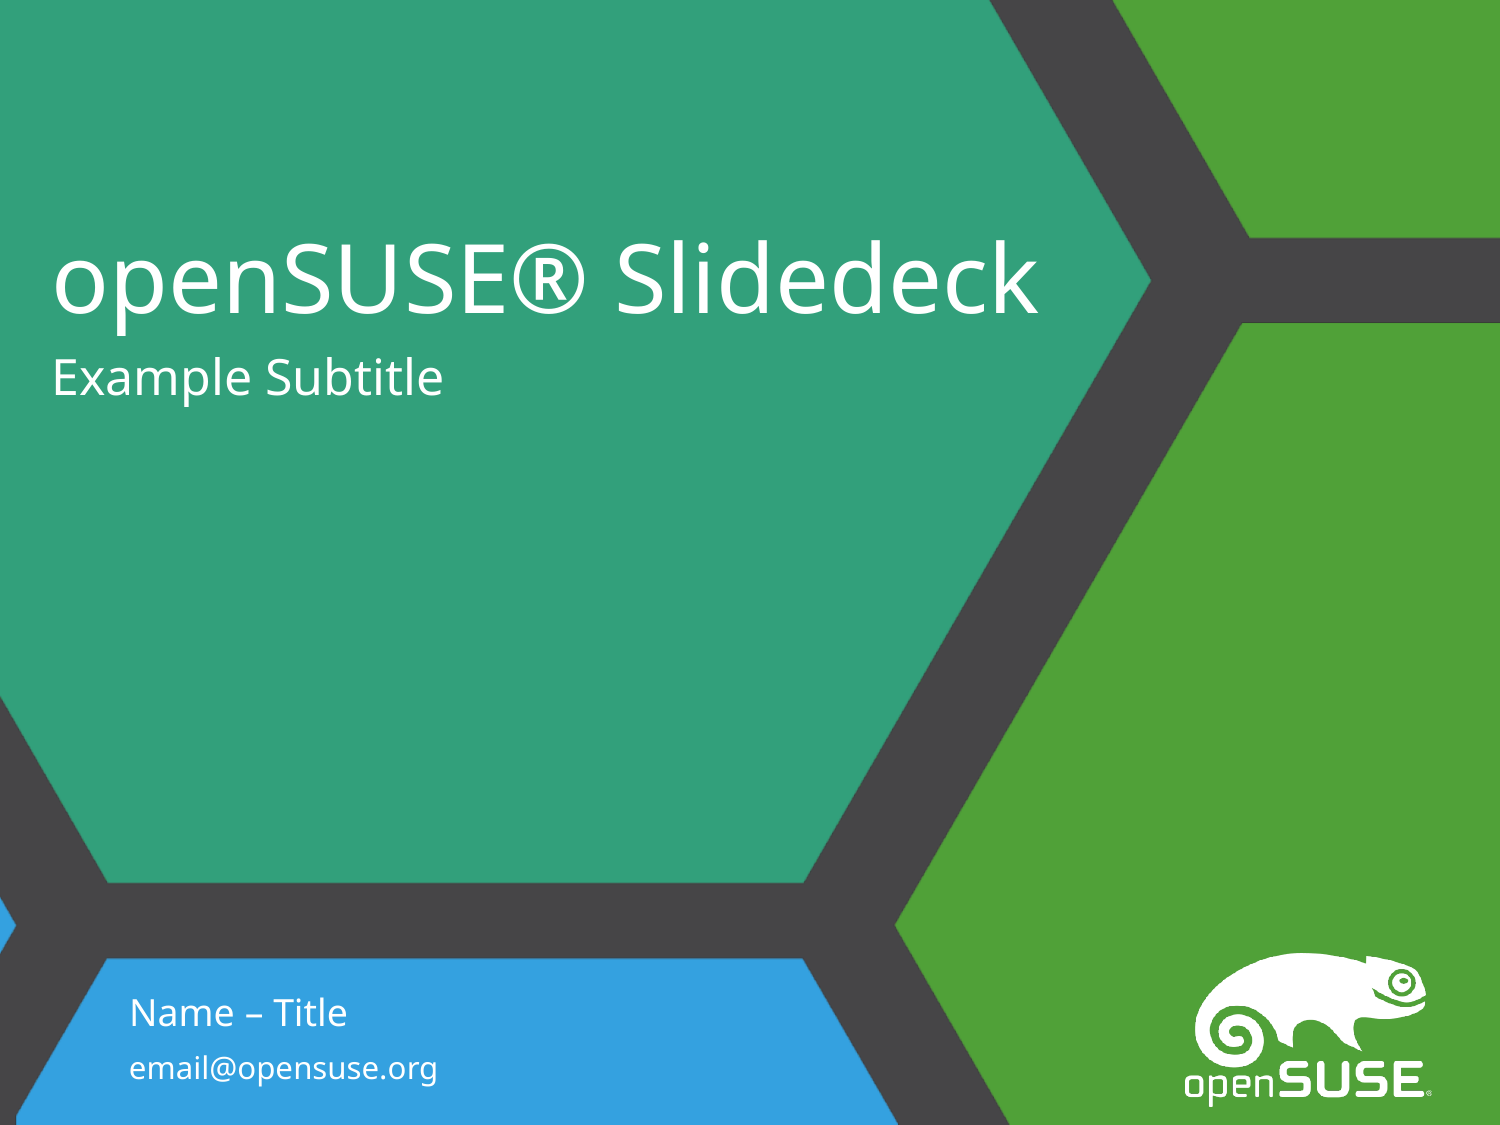

# openSUSE® Slidedeck Example Subtitle
Name – Title
email@opensuse.org